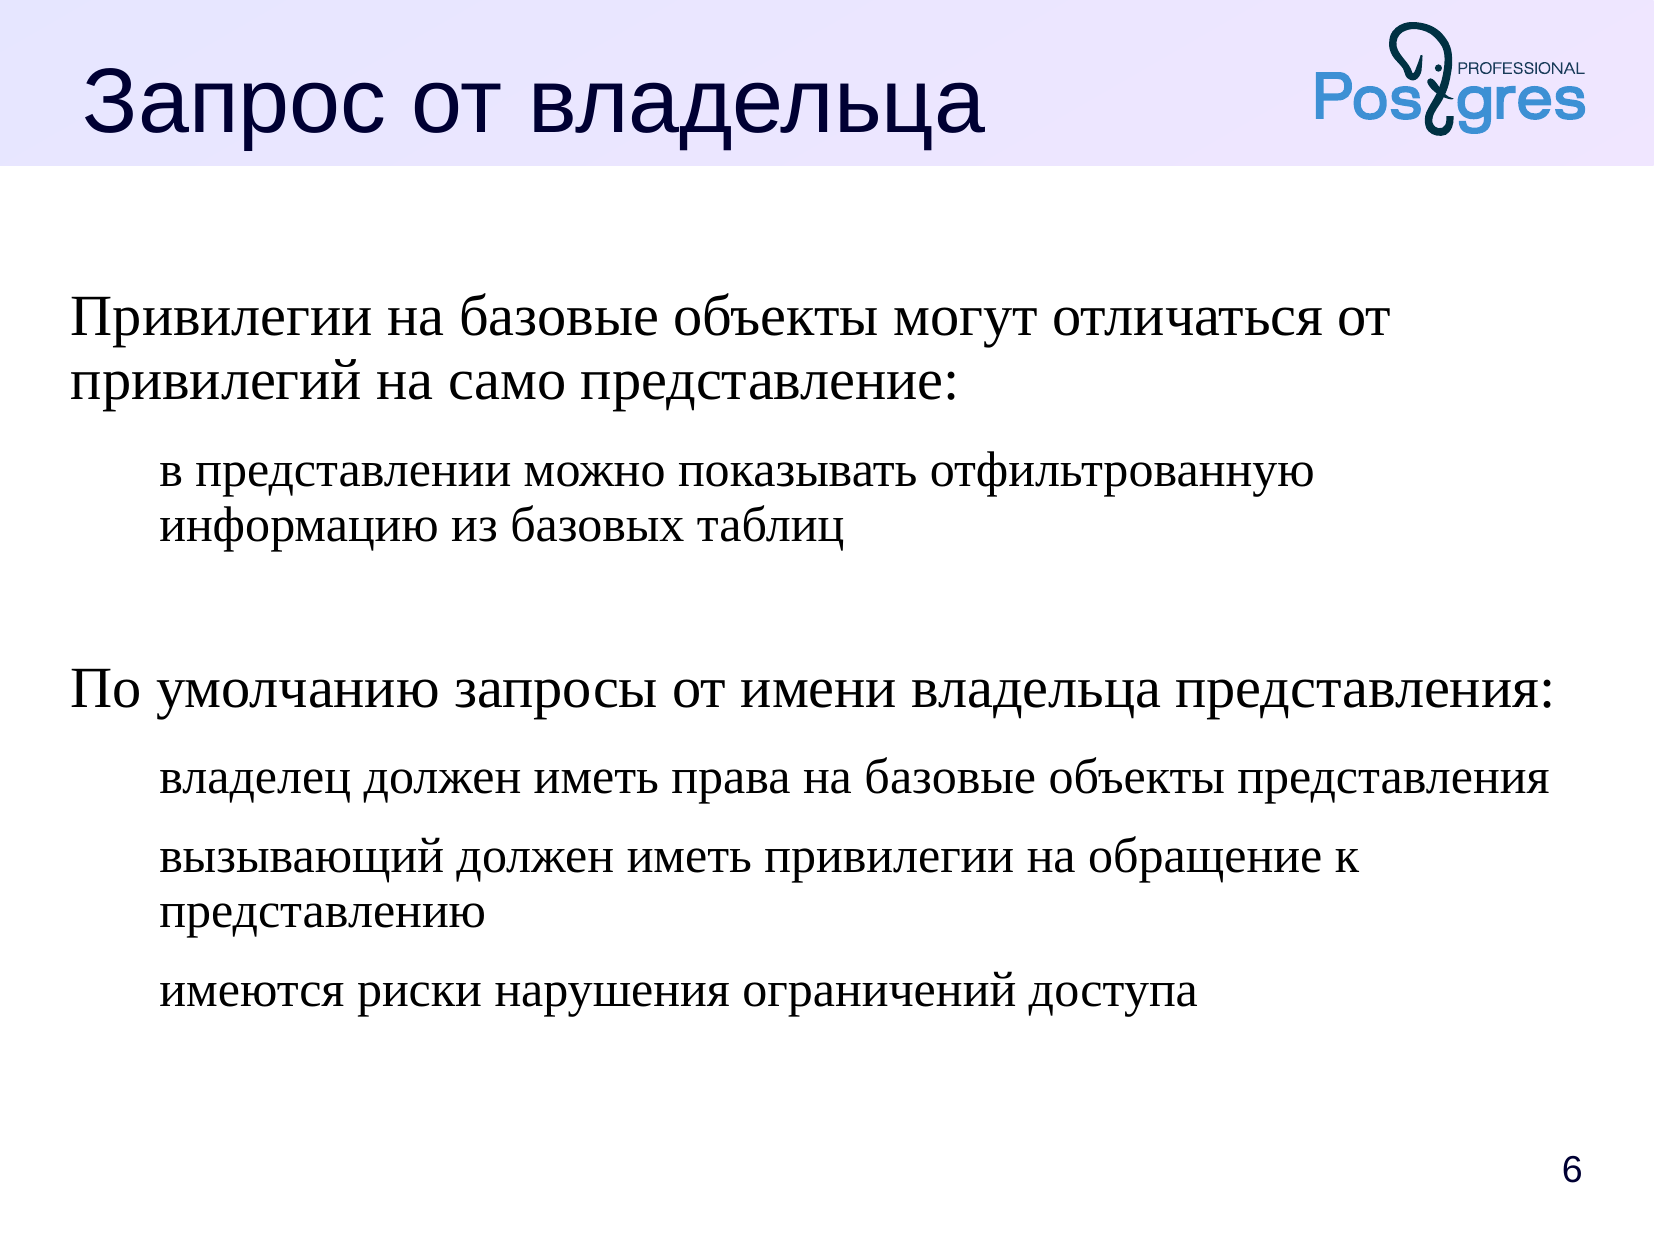

# Запрос от владельца
Привилегии на базовые объекты могут отличаться от привилегий на само представление:
в представлении можно показывать отфильтрованную информацию из базовых таблиц
По умолчанию запросы от имени владельца представления:
владелец должен иметь права на базовые объекты представления
вызывающий должен иметь привилегии на обращение к представлению
имеются риски нарушения ограничений доступа